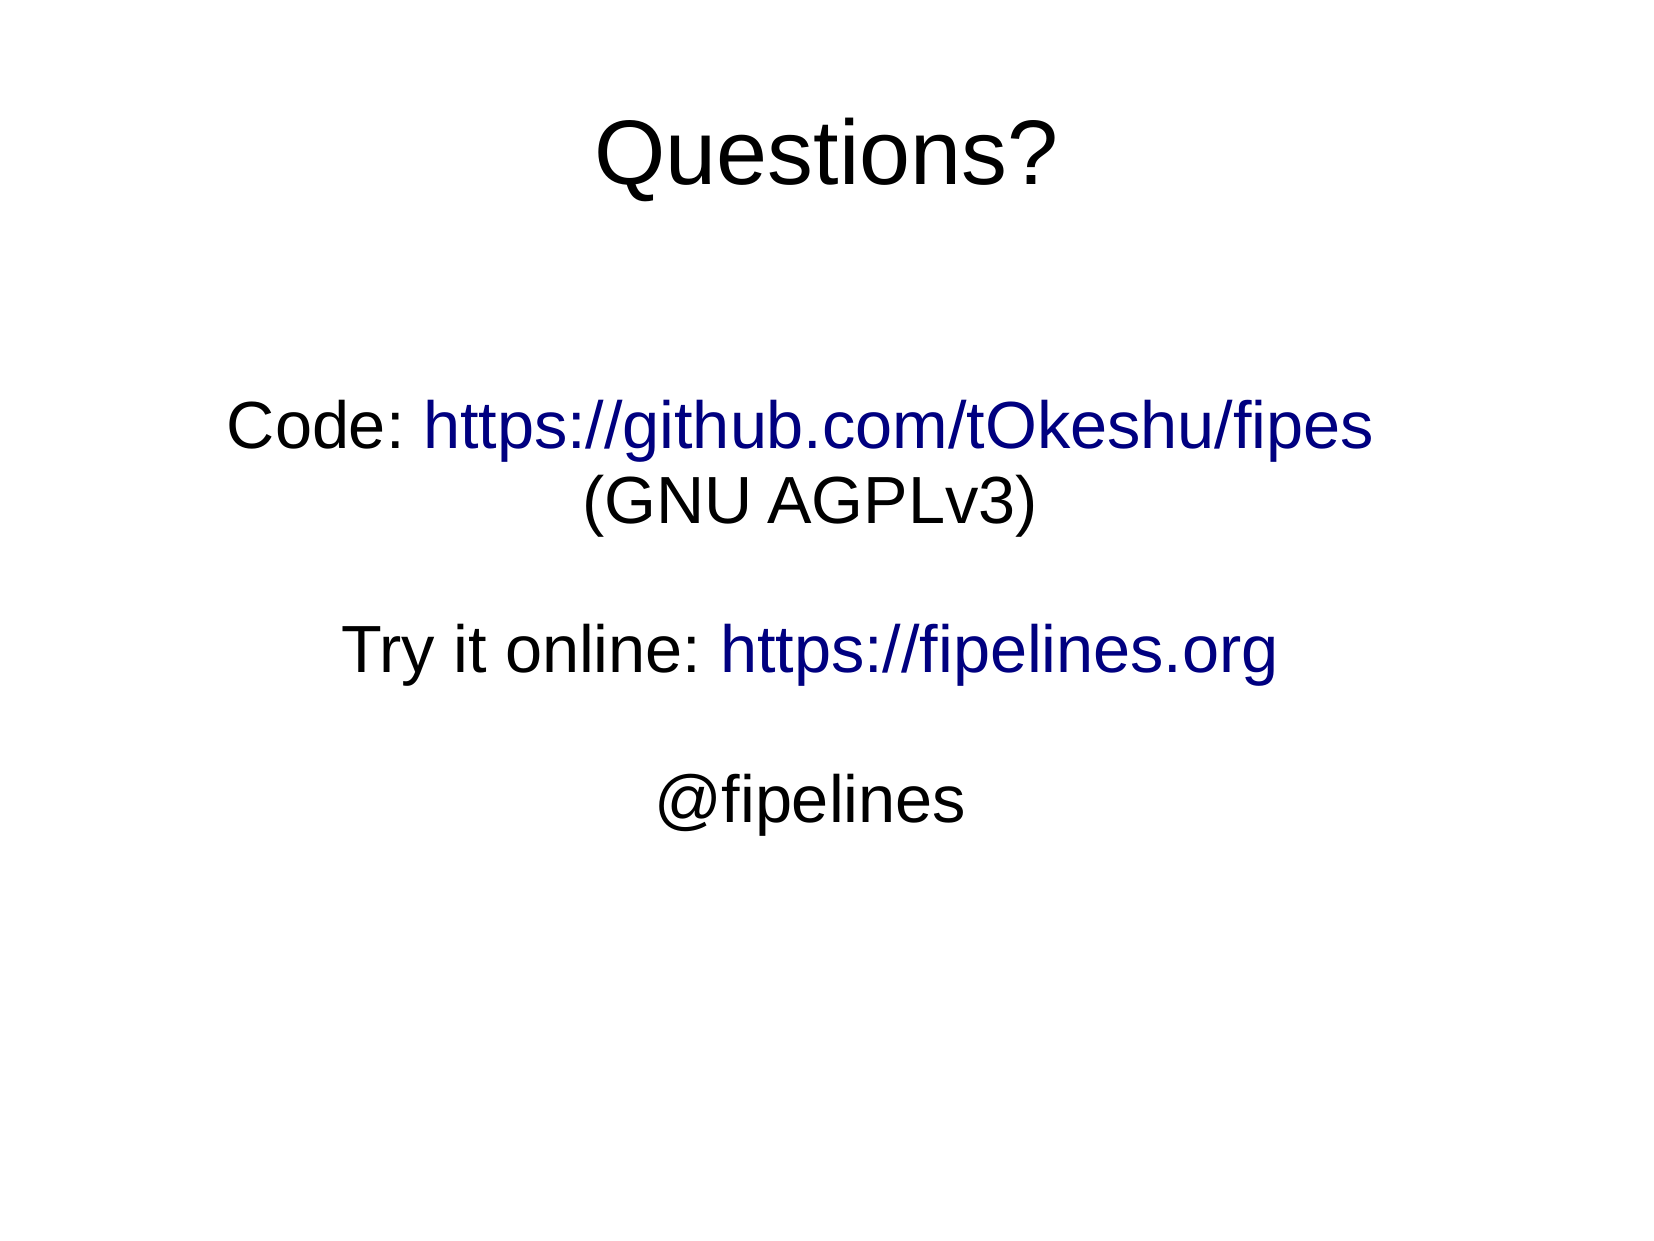

# Questions?
Code: https://github.com/tOkeshu/fipes
(GNU AGPLv3)
Try it online: https://fipelines.org
@fipelines